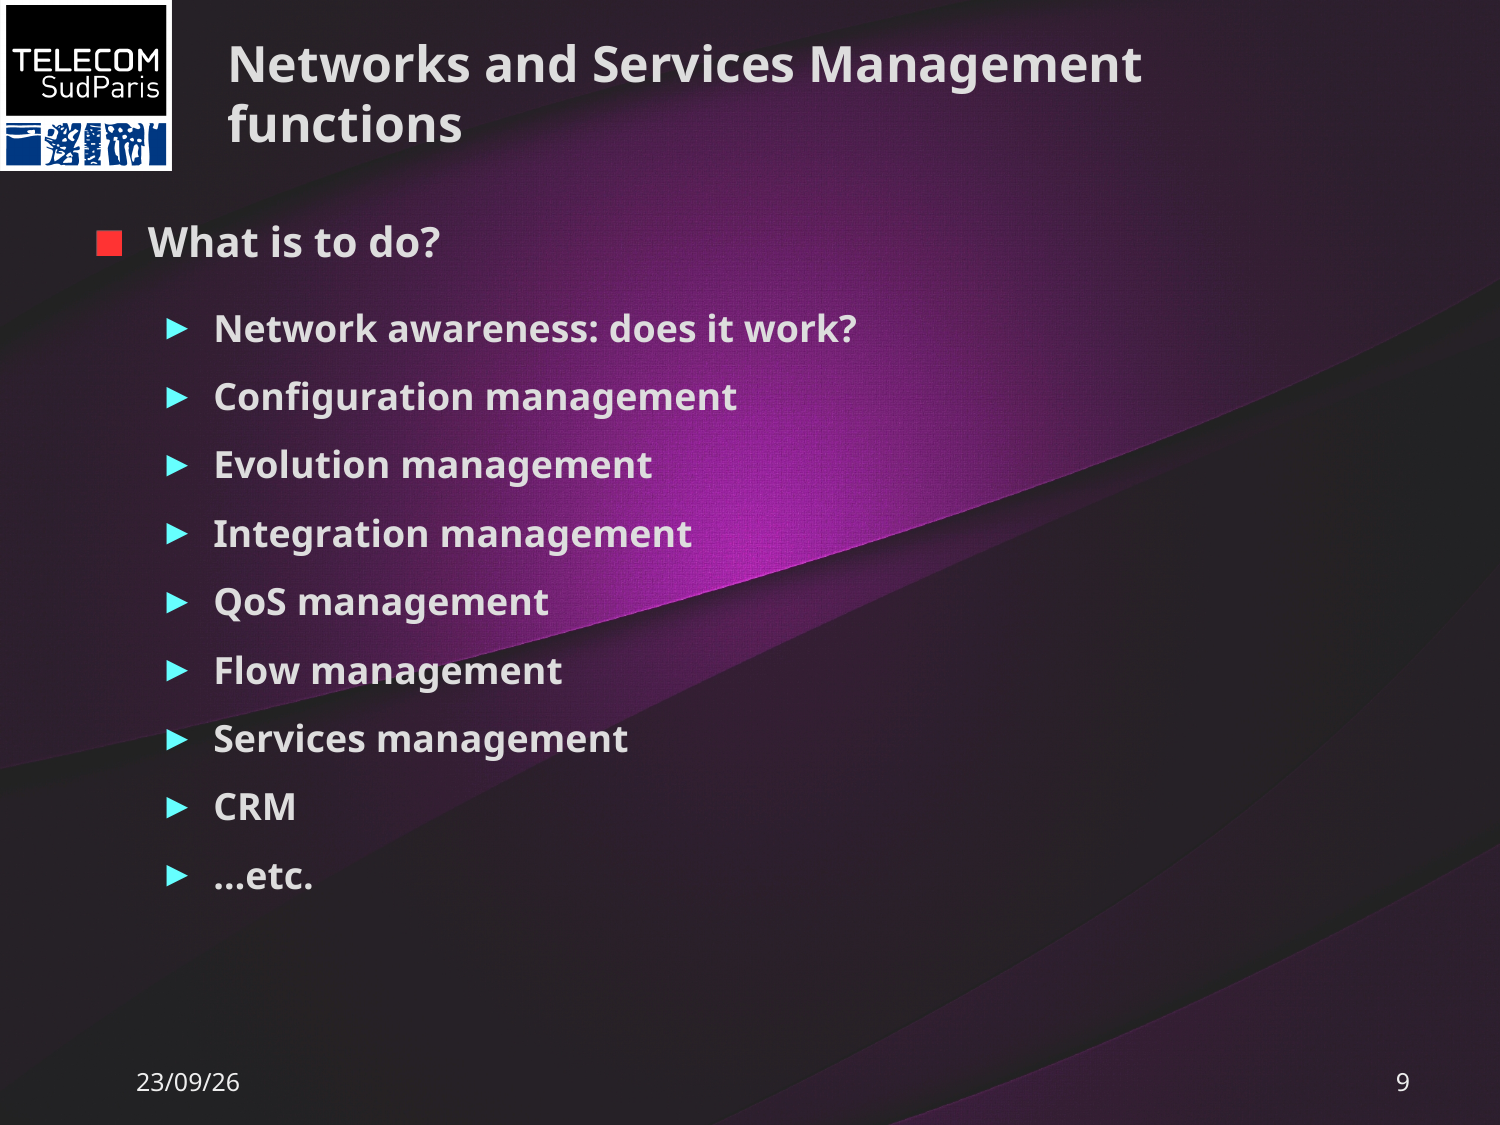

# Networks and Services Management functions
What is to do?
Network awareness: does it work?
Configuration management
Evolution management
Integration management
QoS management
Flow management
Services management
CRM
…etc.
9